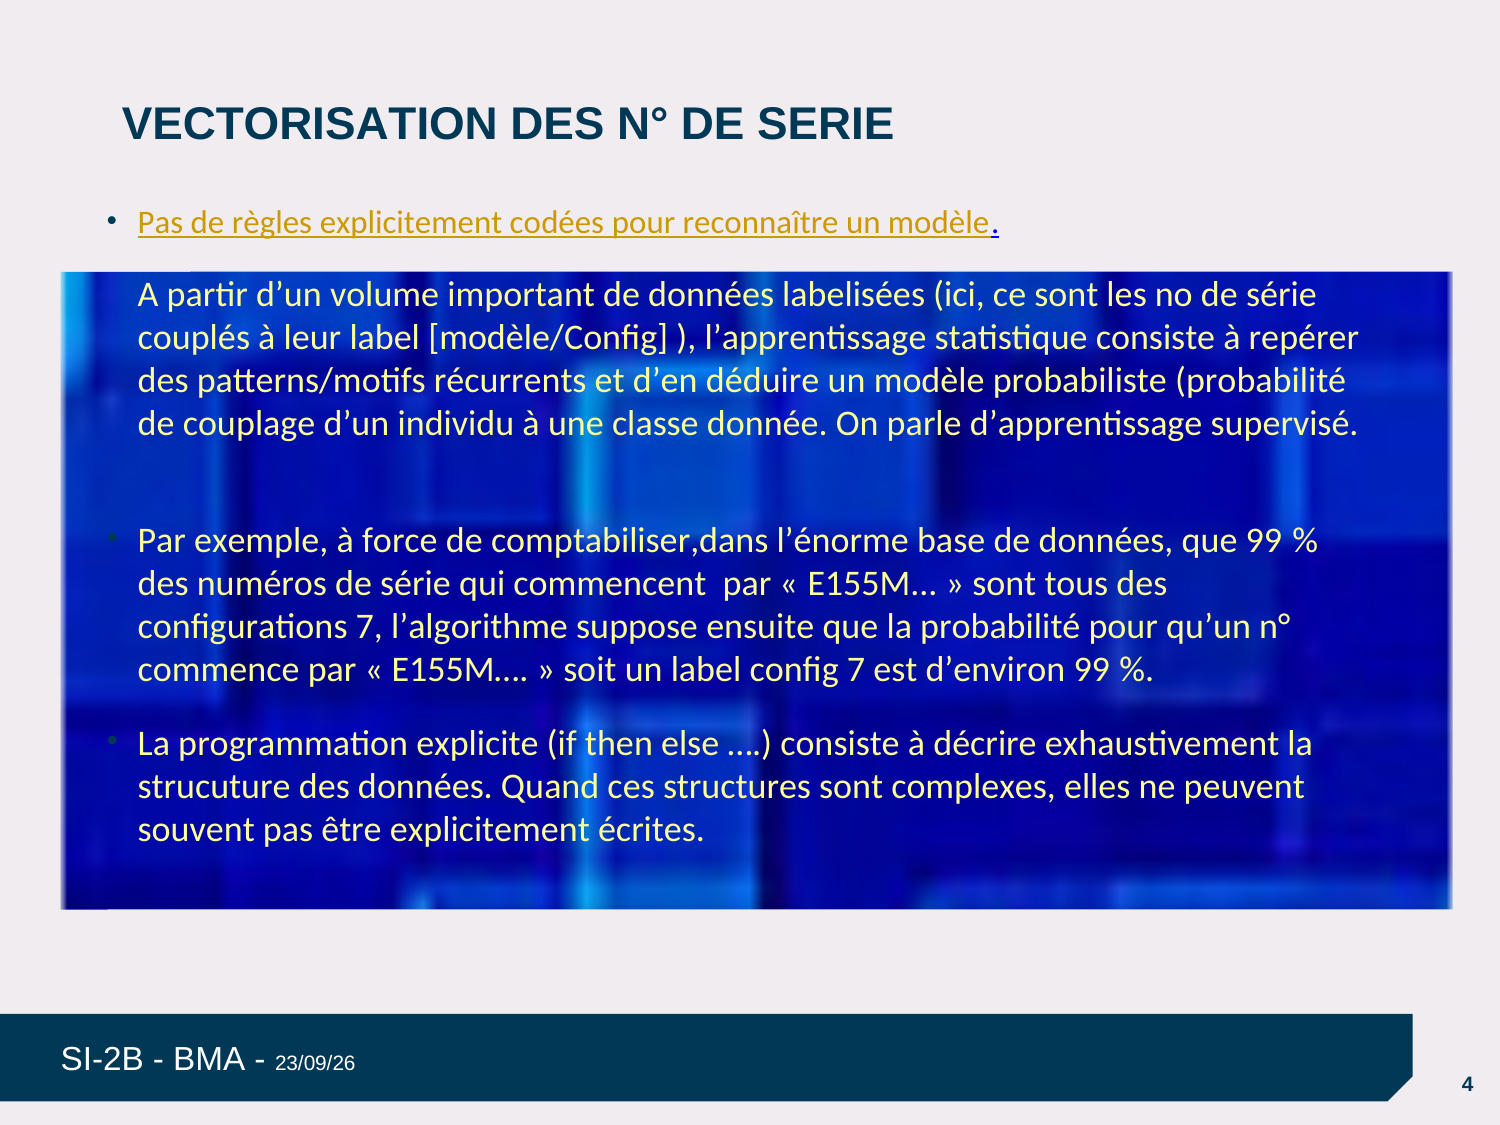

# VECTORISATION DES N° DE SERIE
Pas de règles explicitement codées pour reconnaître un modèle.
A partir d’un volume important de données labelisées (ici, ce sont les no de série couplés à leur label [modèle/Config] ), l’apprentissage statistique consiste à repérer des patterns/motifs récurrents et d’en déduire un modèle probabiliste (probabilité de couplage d’un individu à une classe donnée. On parle d’apprentissage supervisé.
Par exemple, à force de comptabiliser,dans l’énorme base de données, que 99 % des numéros de série qui commencent par « E155M... » sont tous des configurations 7, l’algorithme suppose ensuite que la probabilité pour qu’un n° commence par « E155M…. » soit un label config 7 est d’environ 99 %.
La programmation explicite (if then else ….) consiste à décrire exhaustivement la strucuture des données. Quand ces structures sont complexes, elles ne peuvent souvent pas être explicitement écrites.